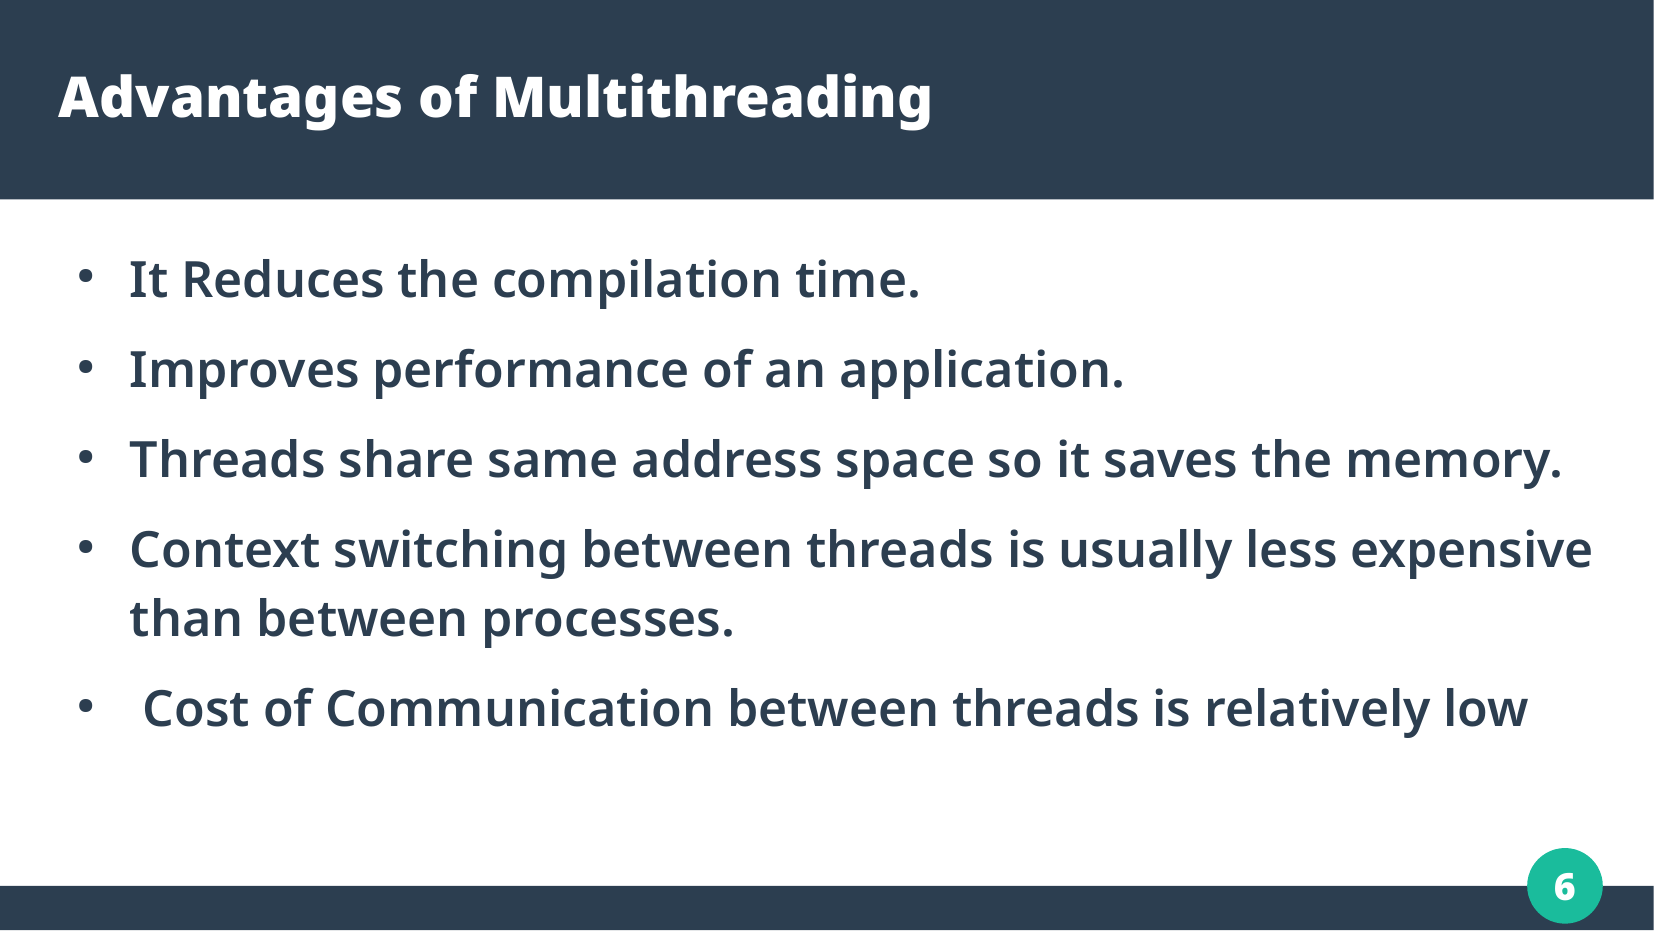

# Advantages of Multithreading
It Reduces the compilation time.
Improves performance of an application.
Threads share same address space so it saves the memory.
Context switching between threads is usually less expensive than between processes.
 Cost of Communication between threads is relatively low